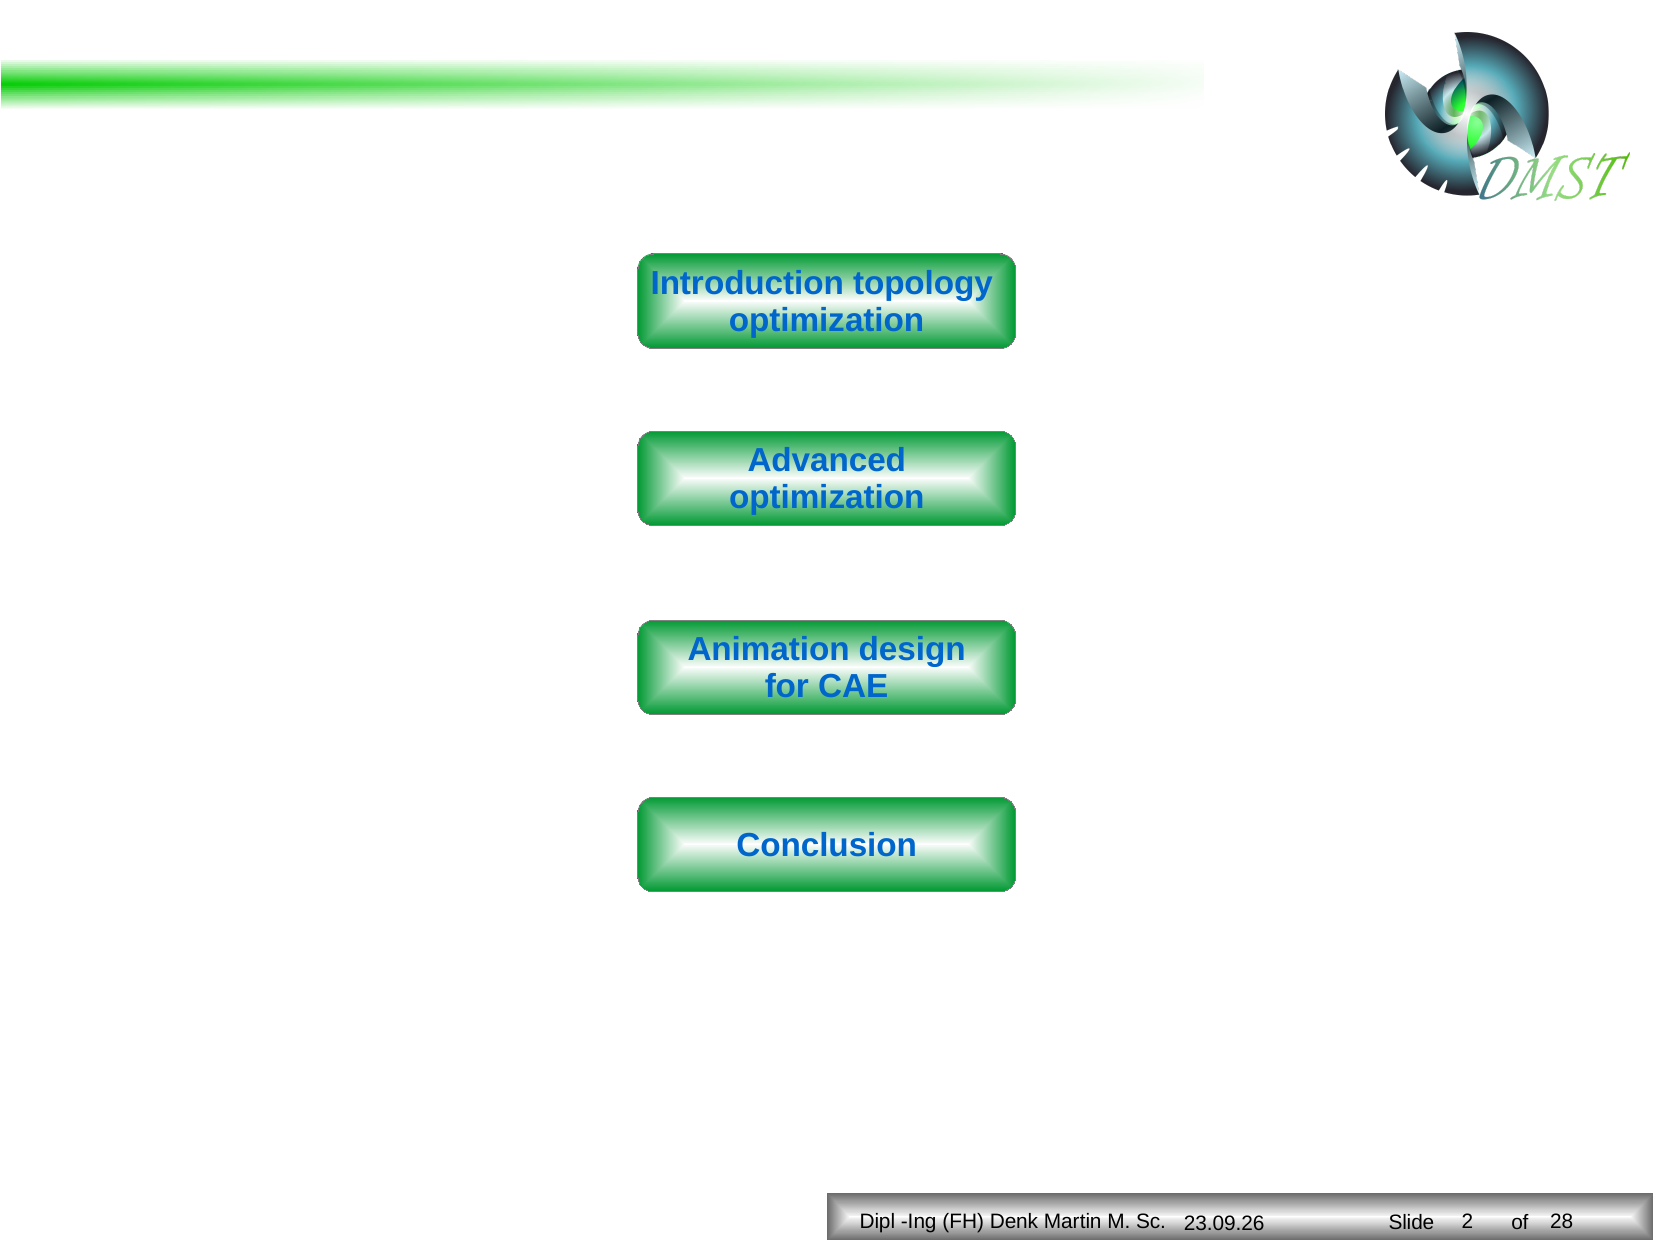

Introduction topology
optimization
Advanced
optimization
Animation design
for CAE
Conclusion